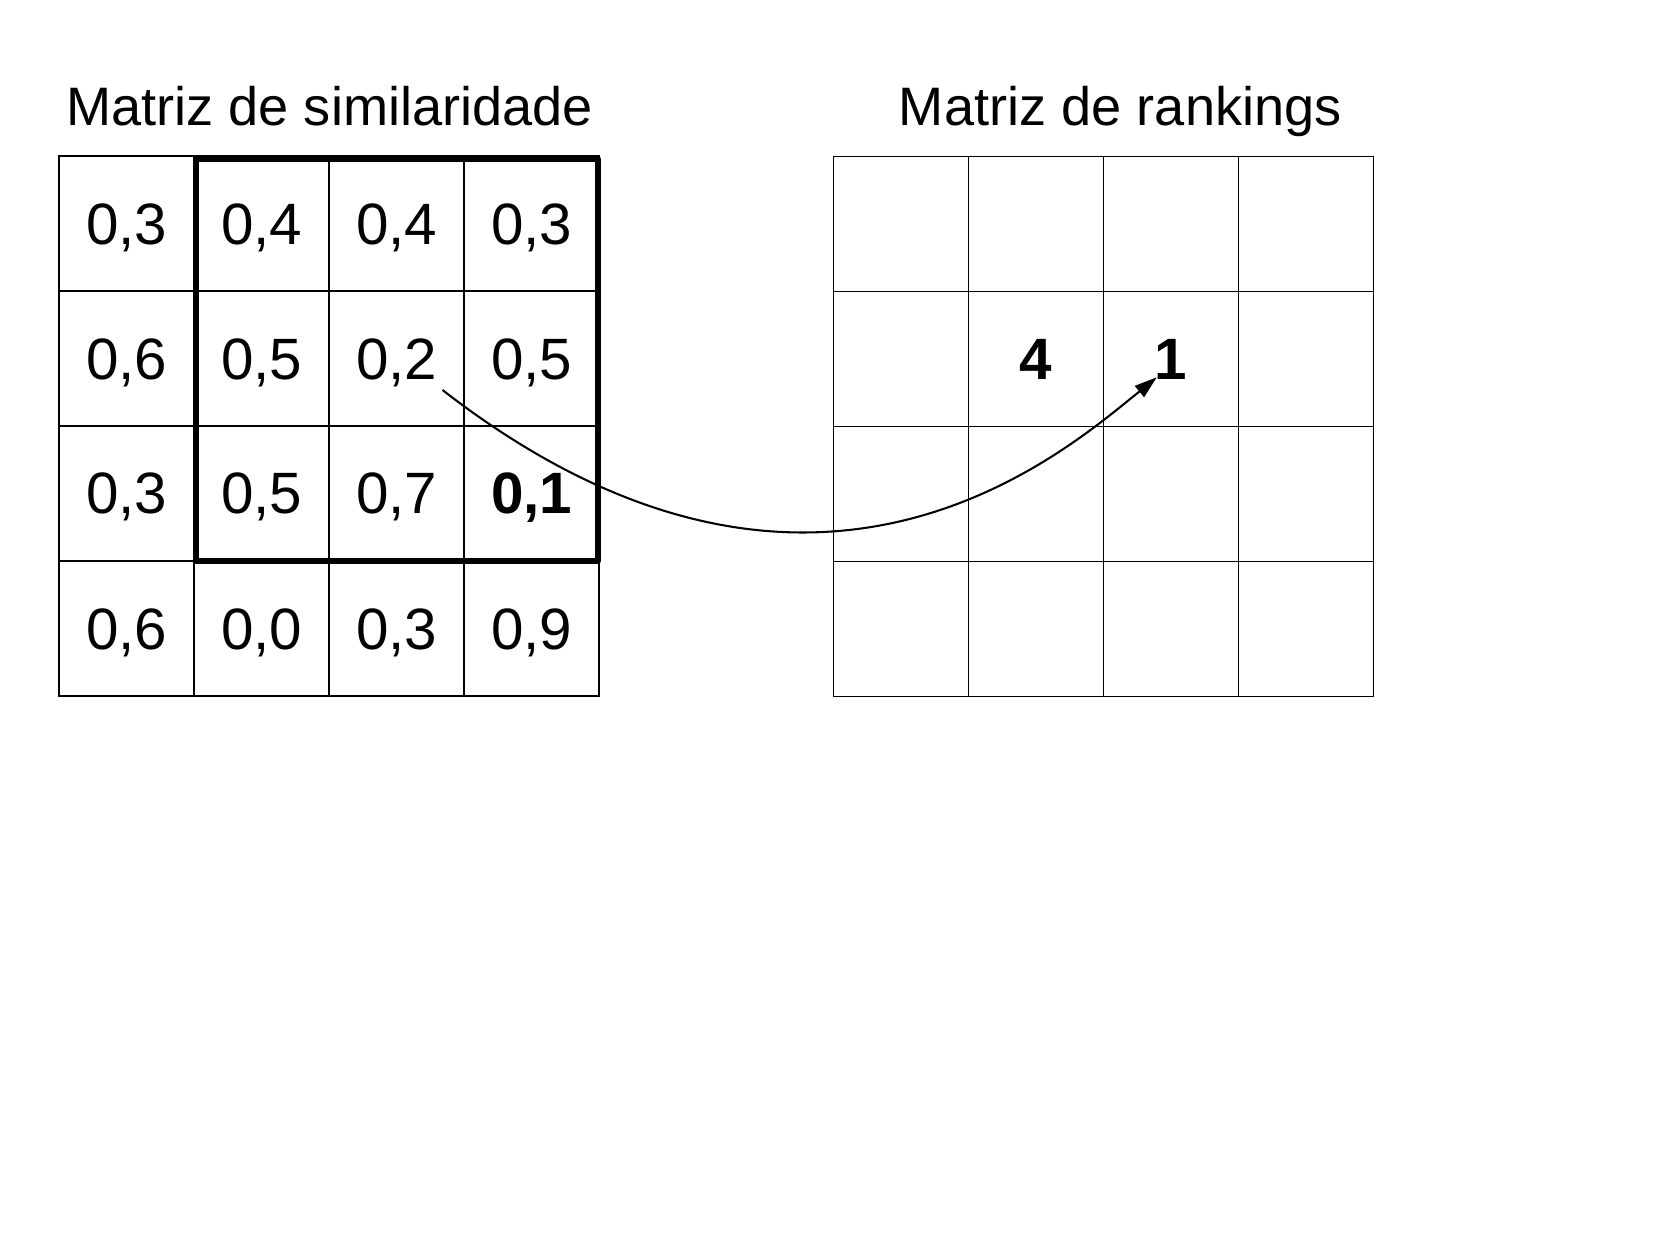

Matriz de similaridade
Matriz de rankings
| 0,3 | 0,4 | 0,4 | 0,3 |
| --- | --- | --- | --- |
| 0,6 | 0,5 | 0,2 | 0,5 |
| 0,3 | 0,5 | 0,7 | 0,1 |
| 0,6 | 0,0 | 0,3 | 0,9 |
| | | | |
| --- | --- | --- | --- |
| | 4 | 1 | |
| | | | |
| | | | |